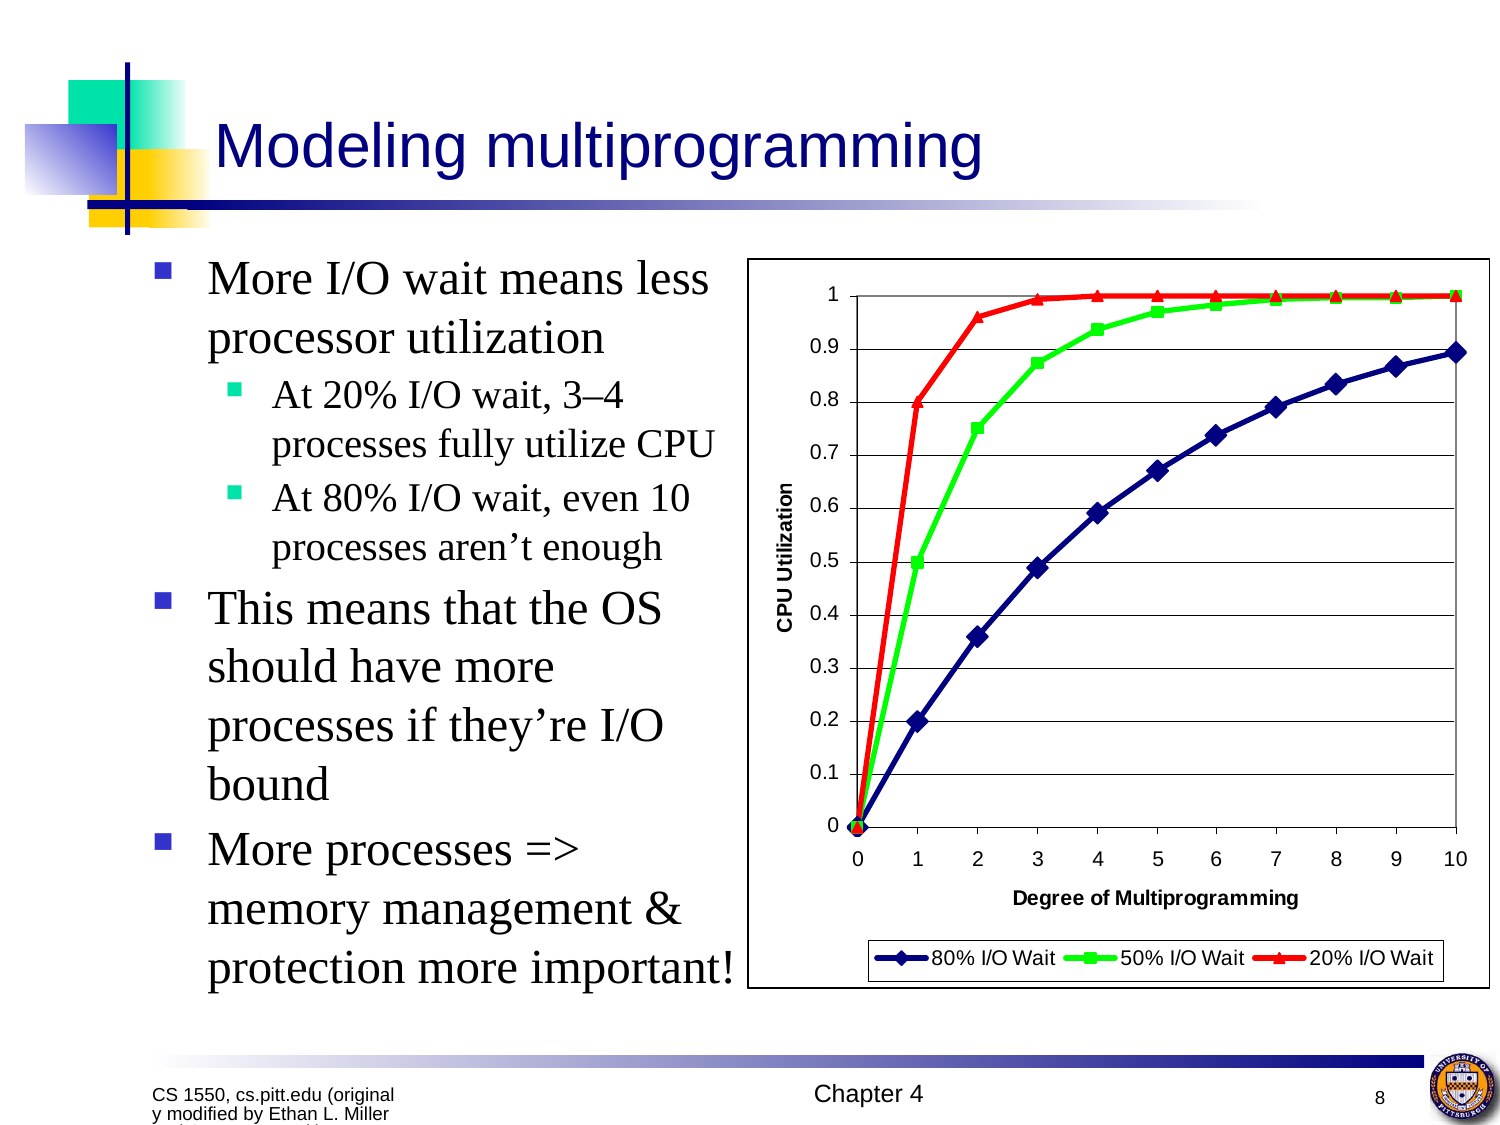

# Modeling multiprogramming
More I/O wait means less processor utilization
At 20% I/O wait, 3–4 processes fully utilize CPU
At 80% I/O wait, even 10 processes aren’t enough
This means that the OS should have more processes if they’re I/O bound
More processes => memory management & protection more important!
CS 1550, cs.pitt.edu (originaly modified by Ethan L. Miller and Scott A. Brandt)
Chapter 4
8